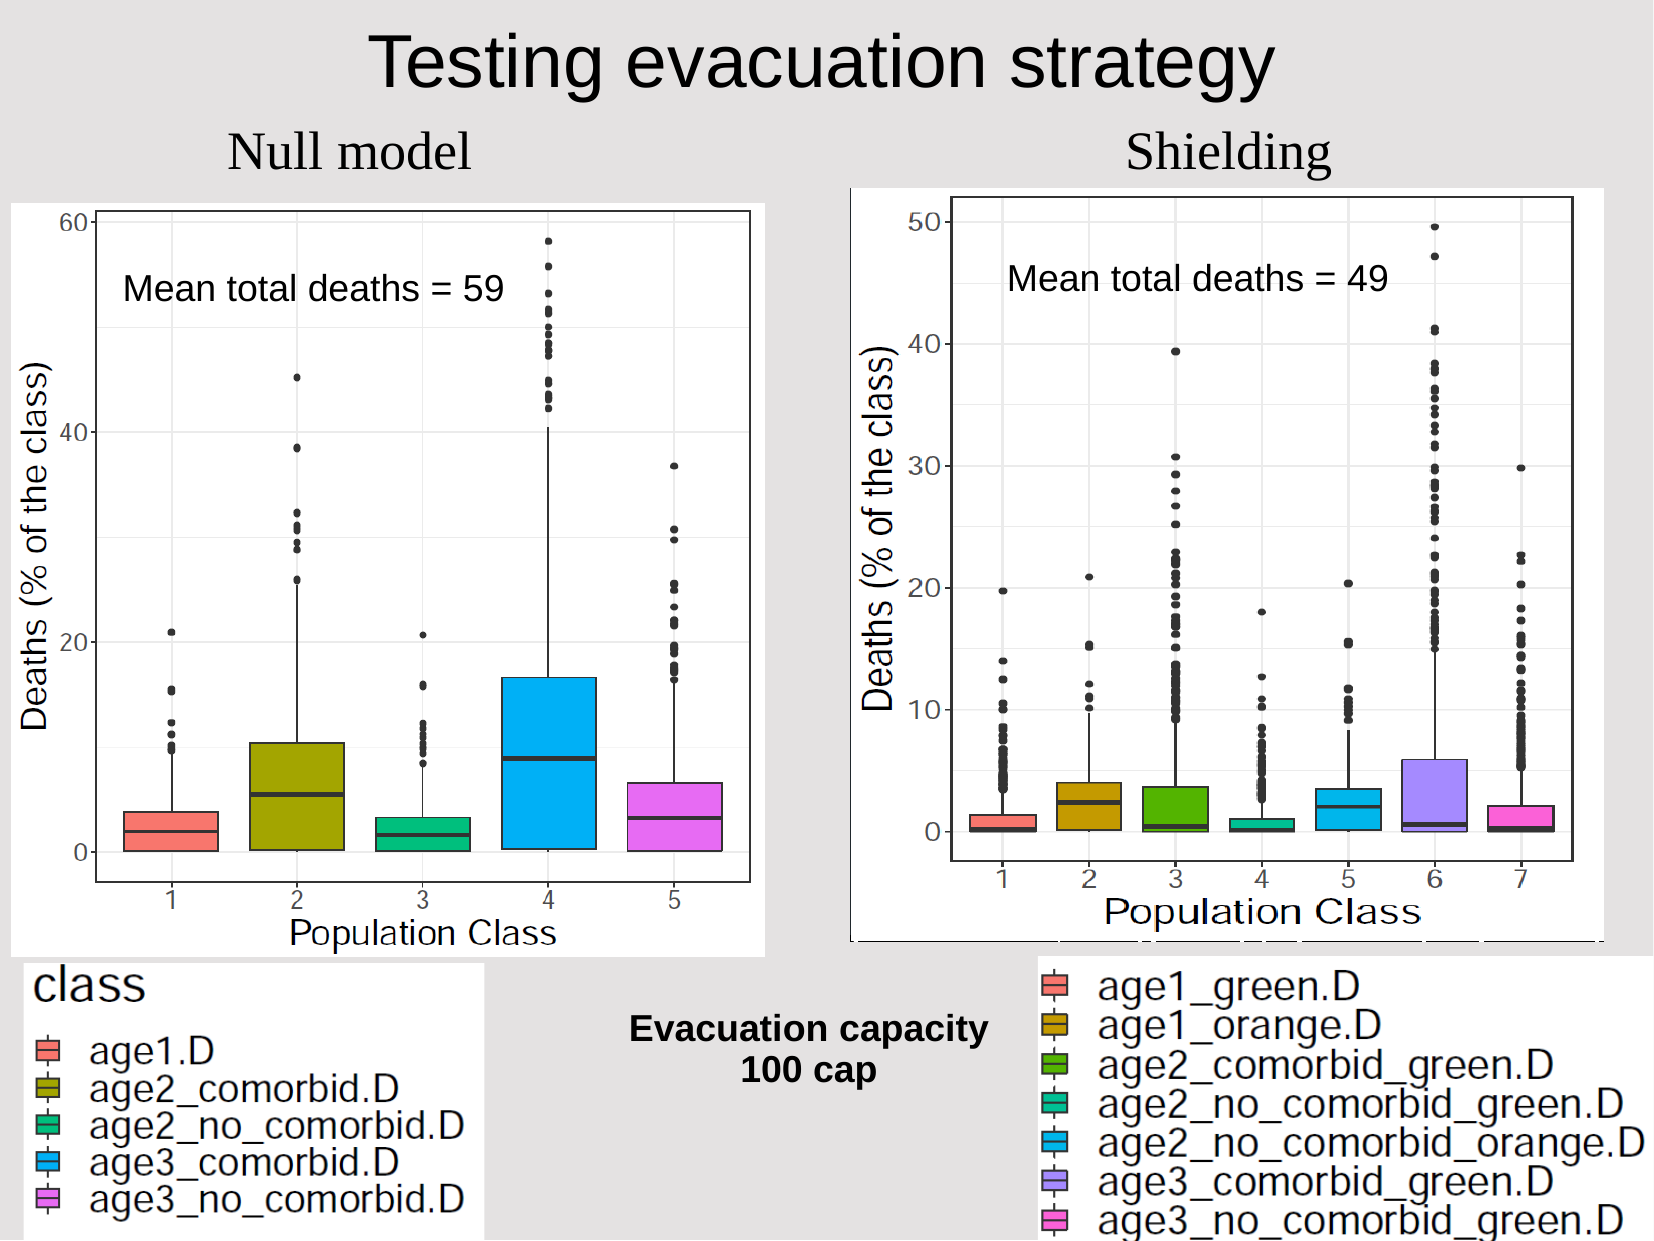

Testing evacuation strategy
Null model
Shielding
Mean total deaths = 49
Mean total deaths = 59
 Evacuation capacity
100 cap